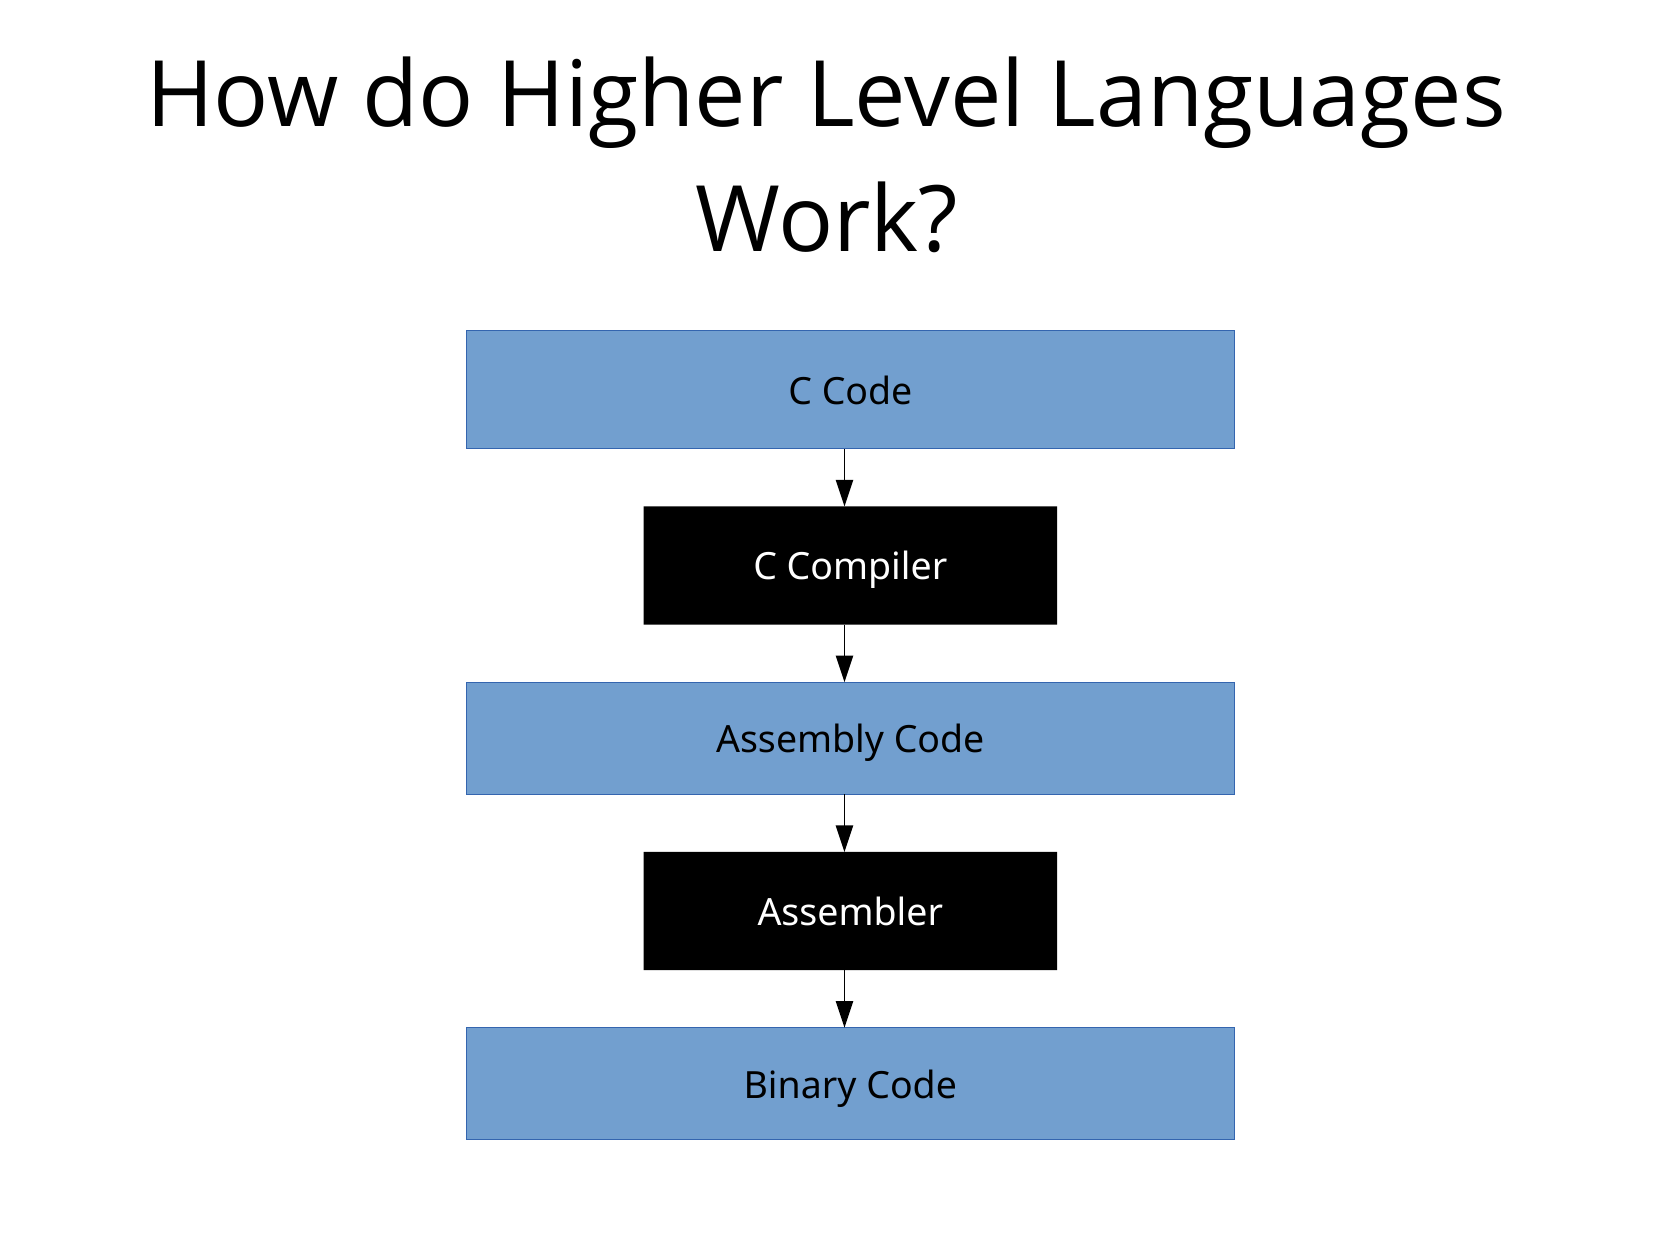

# How do Higher Level Languages Work?
C Code
C Compiler
Assembly Code
Assembler
Binary Code